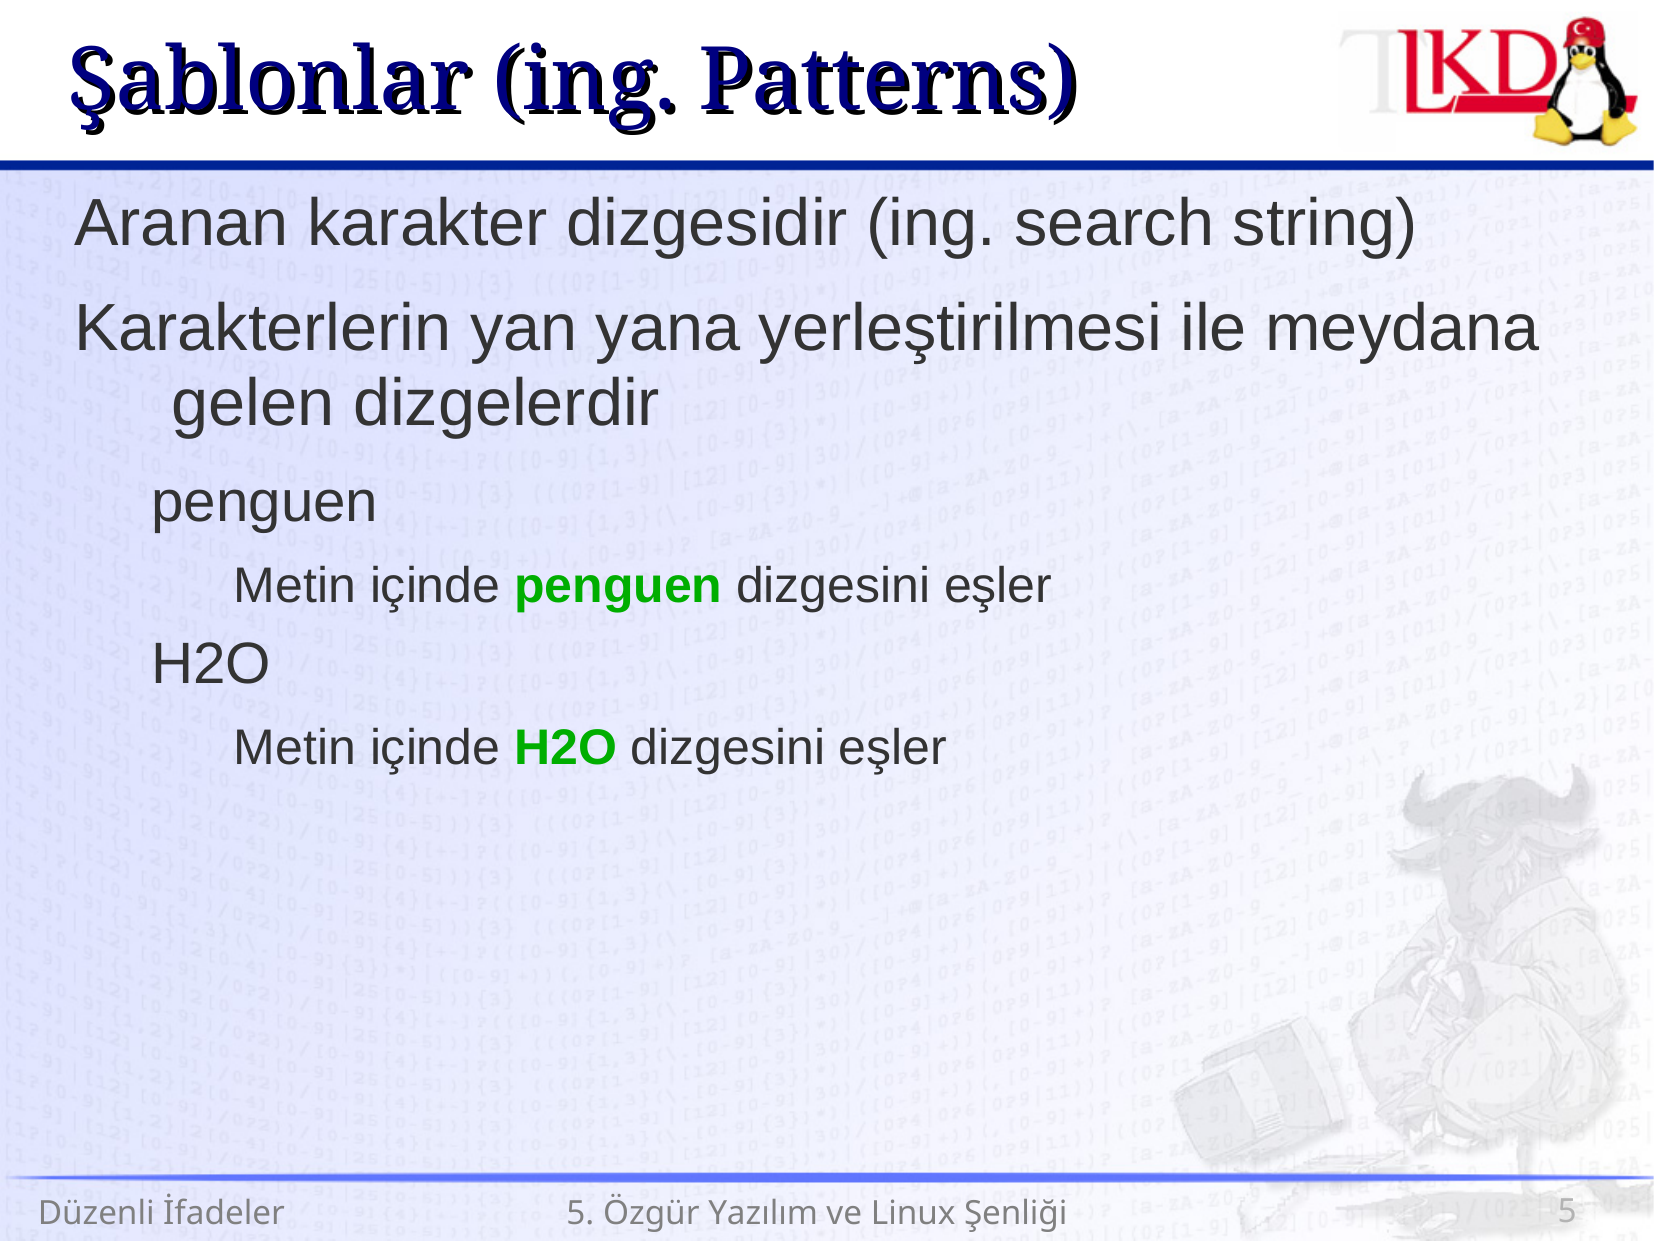

# Şablonlar (ing. Patterns)
Aranan karakter dizgesidir (ing. search string)
Karakterlerin yan yana yerleştirilmesi ile meydana gelen dizgelerdir
penguen
Metin içinde penguen dizgesini eşler
H2O
Metin içinde H2O dizgesini eşler